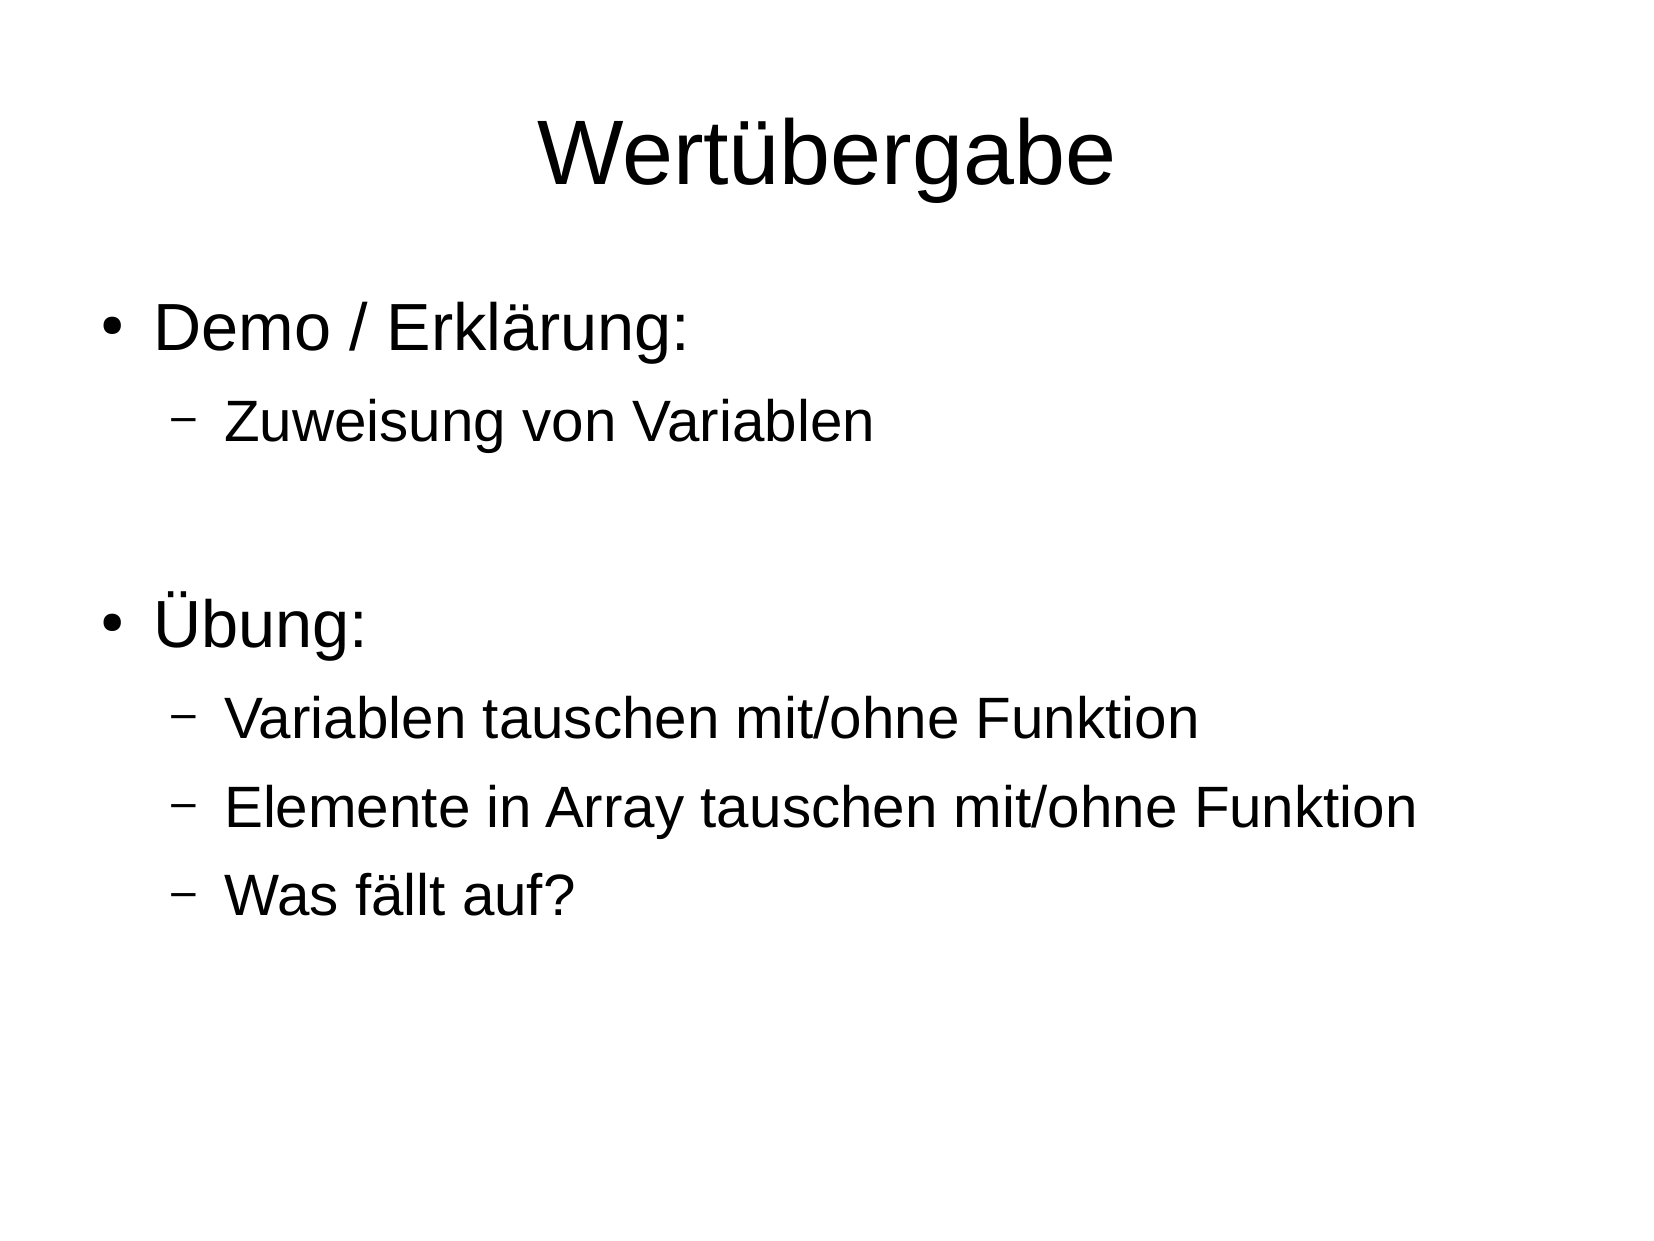

# Wertübergabe
Demo / Erklärung:
Zuweisung von Variablen
Übung:
Variablen tauschen mit/ohne Funktion
Elemente in Array tauschen mit/ohne Funktion
Was fällt auf?